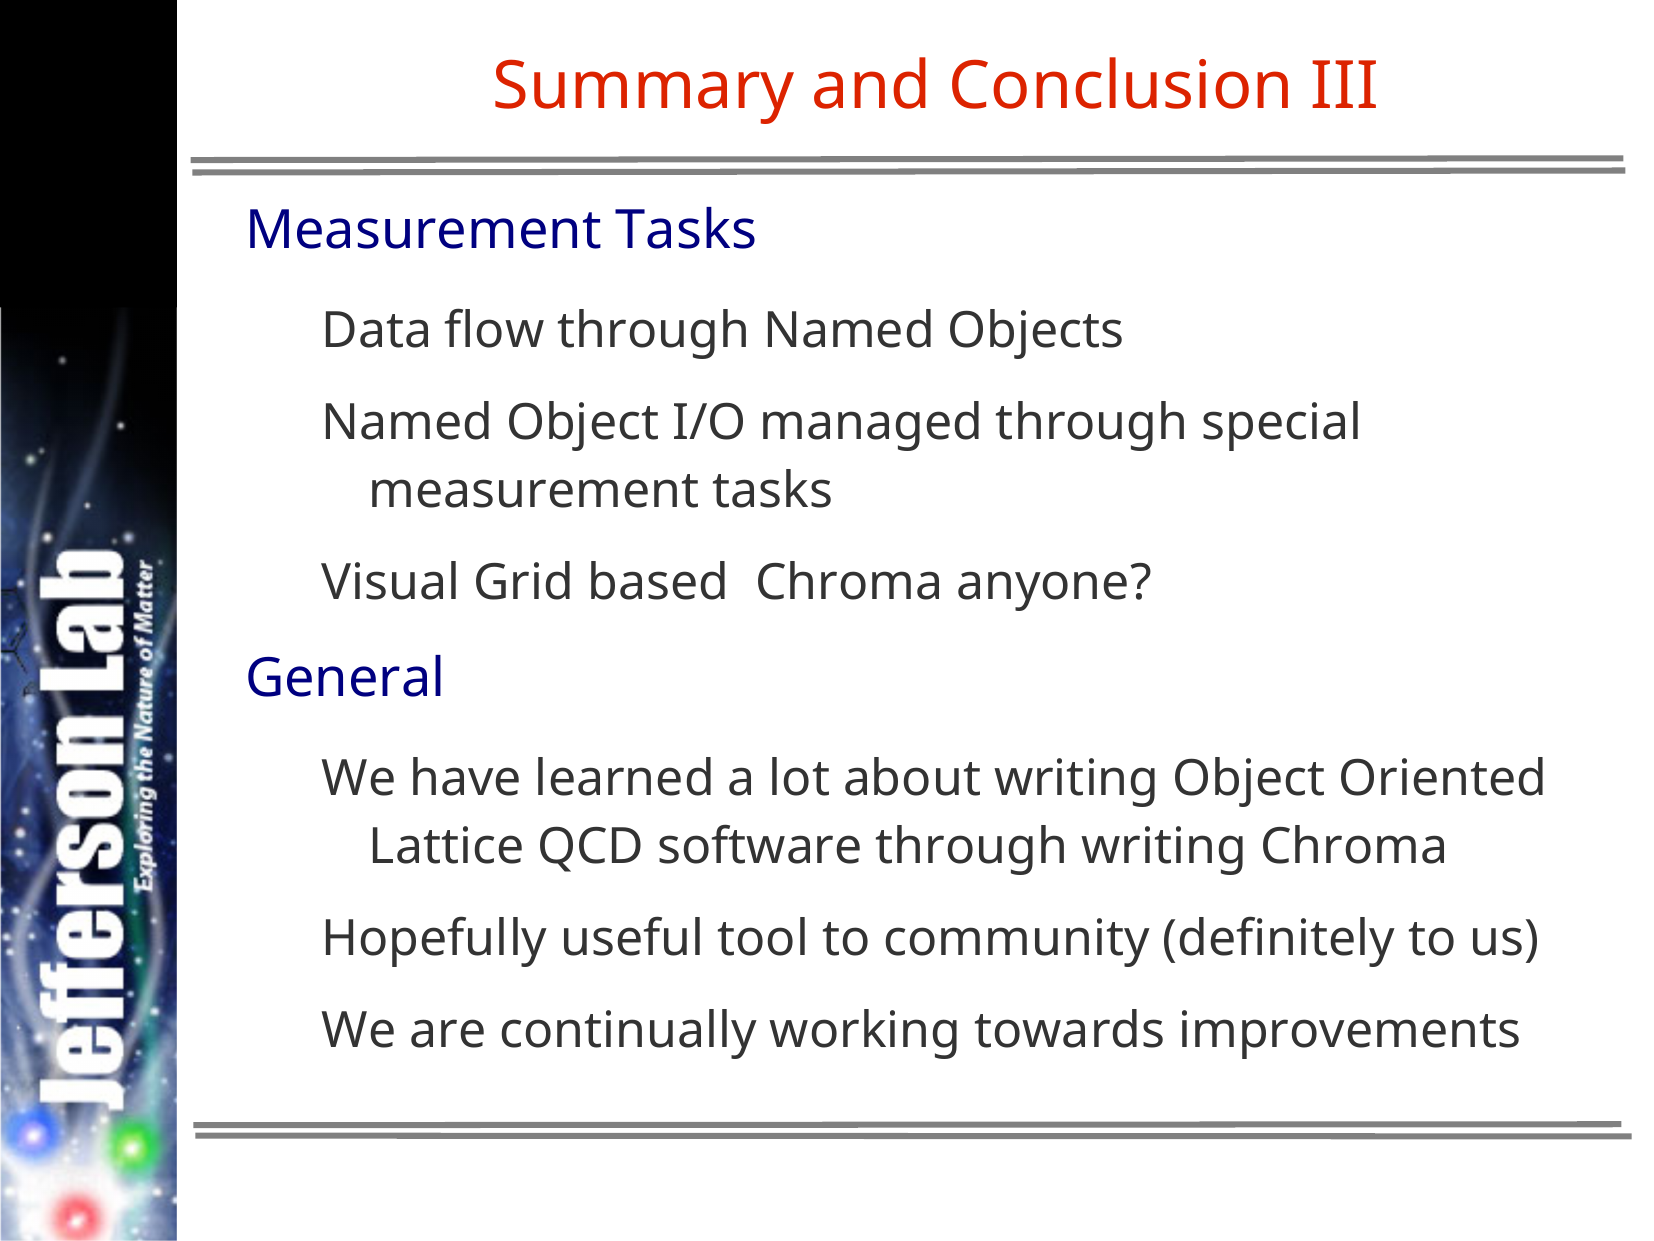

# Summary and Conclusion III
Measurement Tasks
Data flow through Named Objects
Named Object I/O managed through special measurement tasks
Visual Grid based Chroma anyone?
General
We have learned a lot about writing Object Oriented Lattice QCD software through writing Chroma
Hopefully useful tool to community (definitely to us)
We are continually working towards improvements